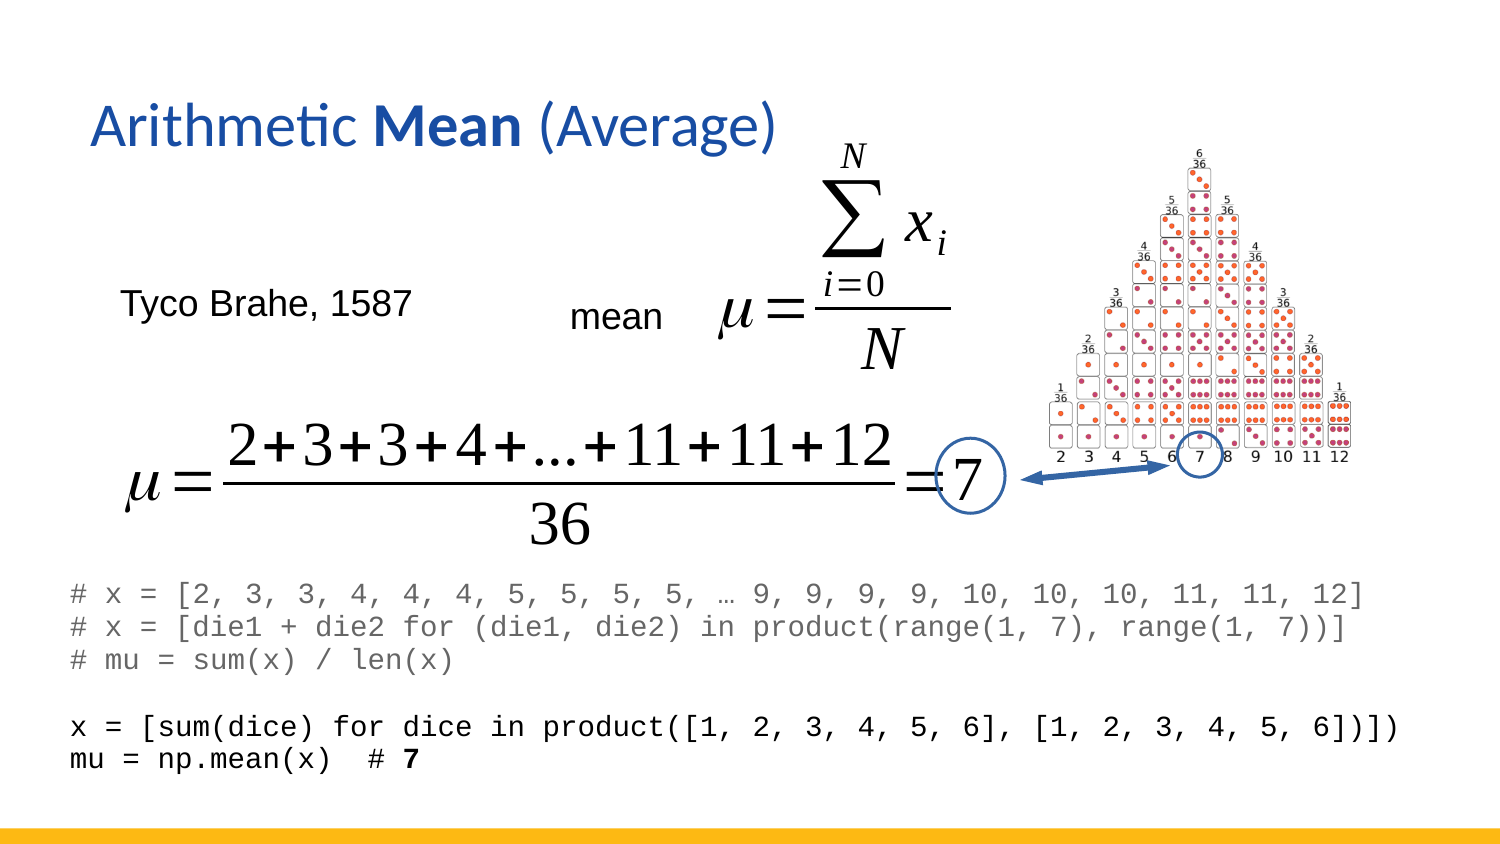

# Arithmetic Mean (Average)
Tyco Brahe, 1587
mean
# x = [2, 3, 3, 4, 4, 4, 5, 5, 5, 5, … 9, 9, 9, 9, 10, 10, 10, 11, 11, 12]
# x = [die1 + die2 for (die1, die2) in product(range(1, 7), range(1, 7))]
# mu = sum(x) / len(x)
x = [sum(dice) for dice in product([1, 2, 3, 4, 5, 6], [1, 2, 3, 4, 5, 6])])
mu = np.mean(x) # 7